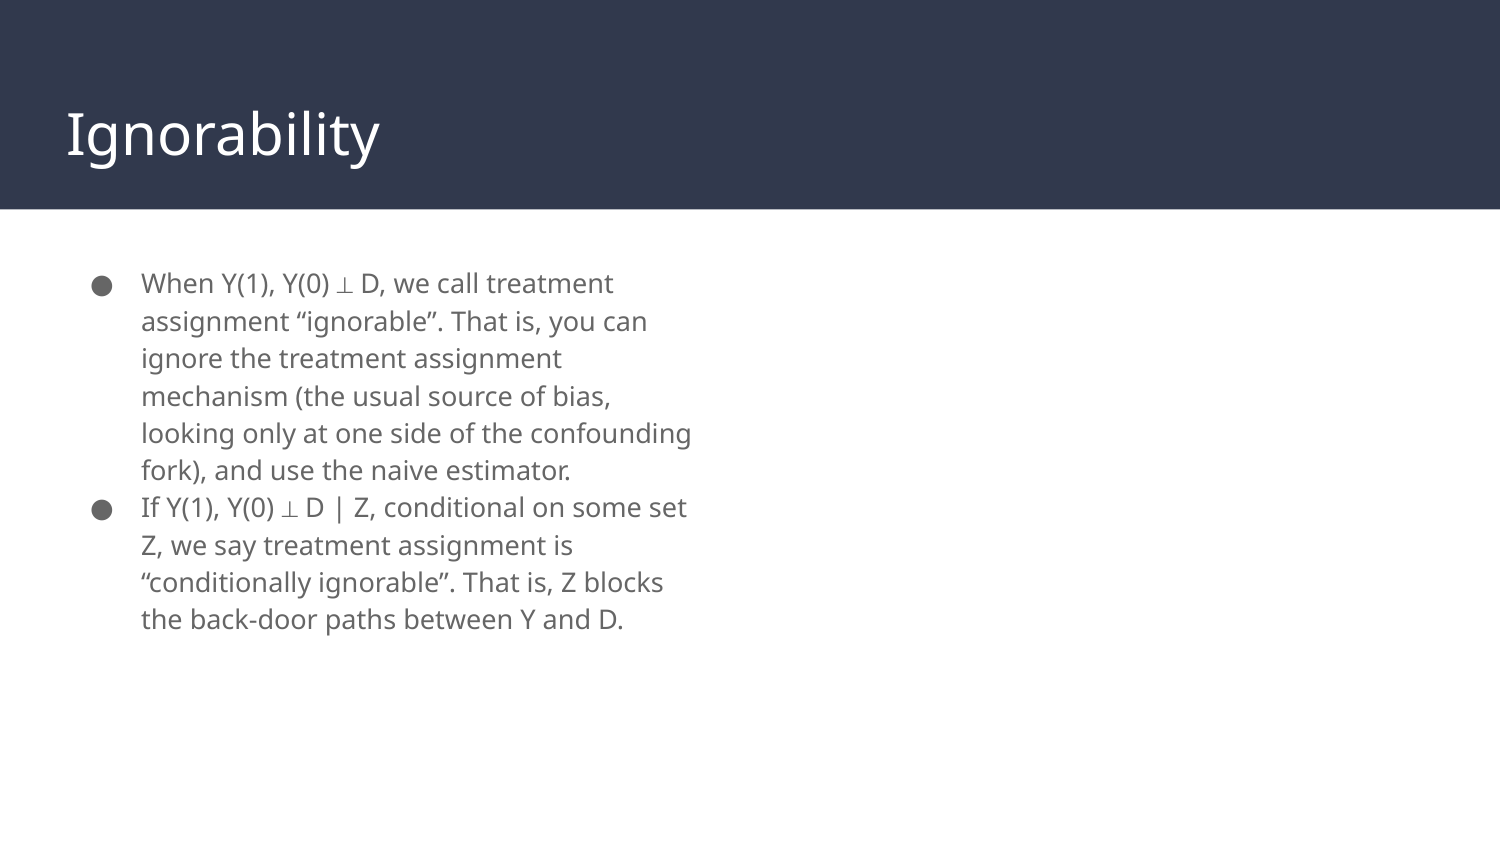

# Ignorability
When Y(1), Y(0) ⟂ D, we call treatment assignment “ignorable”. That is, you can ignore the treatment assignment mechanism (the usual source of bias, looking only at one side of the confounding fork), and use the naive estimator.
If Y(1), Y(0) ⟂ D | Z, conditional on some set Z, we say treatment assignment is “conditionally ignorable”. That is, Z blocks the back-door paths between Y and D.